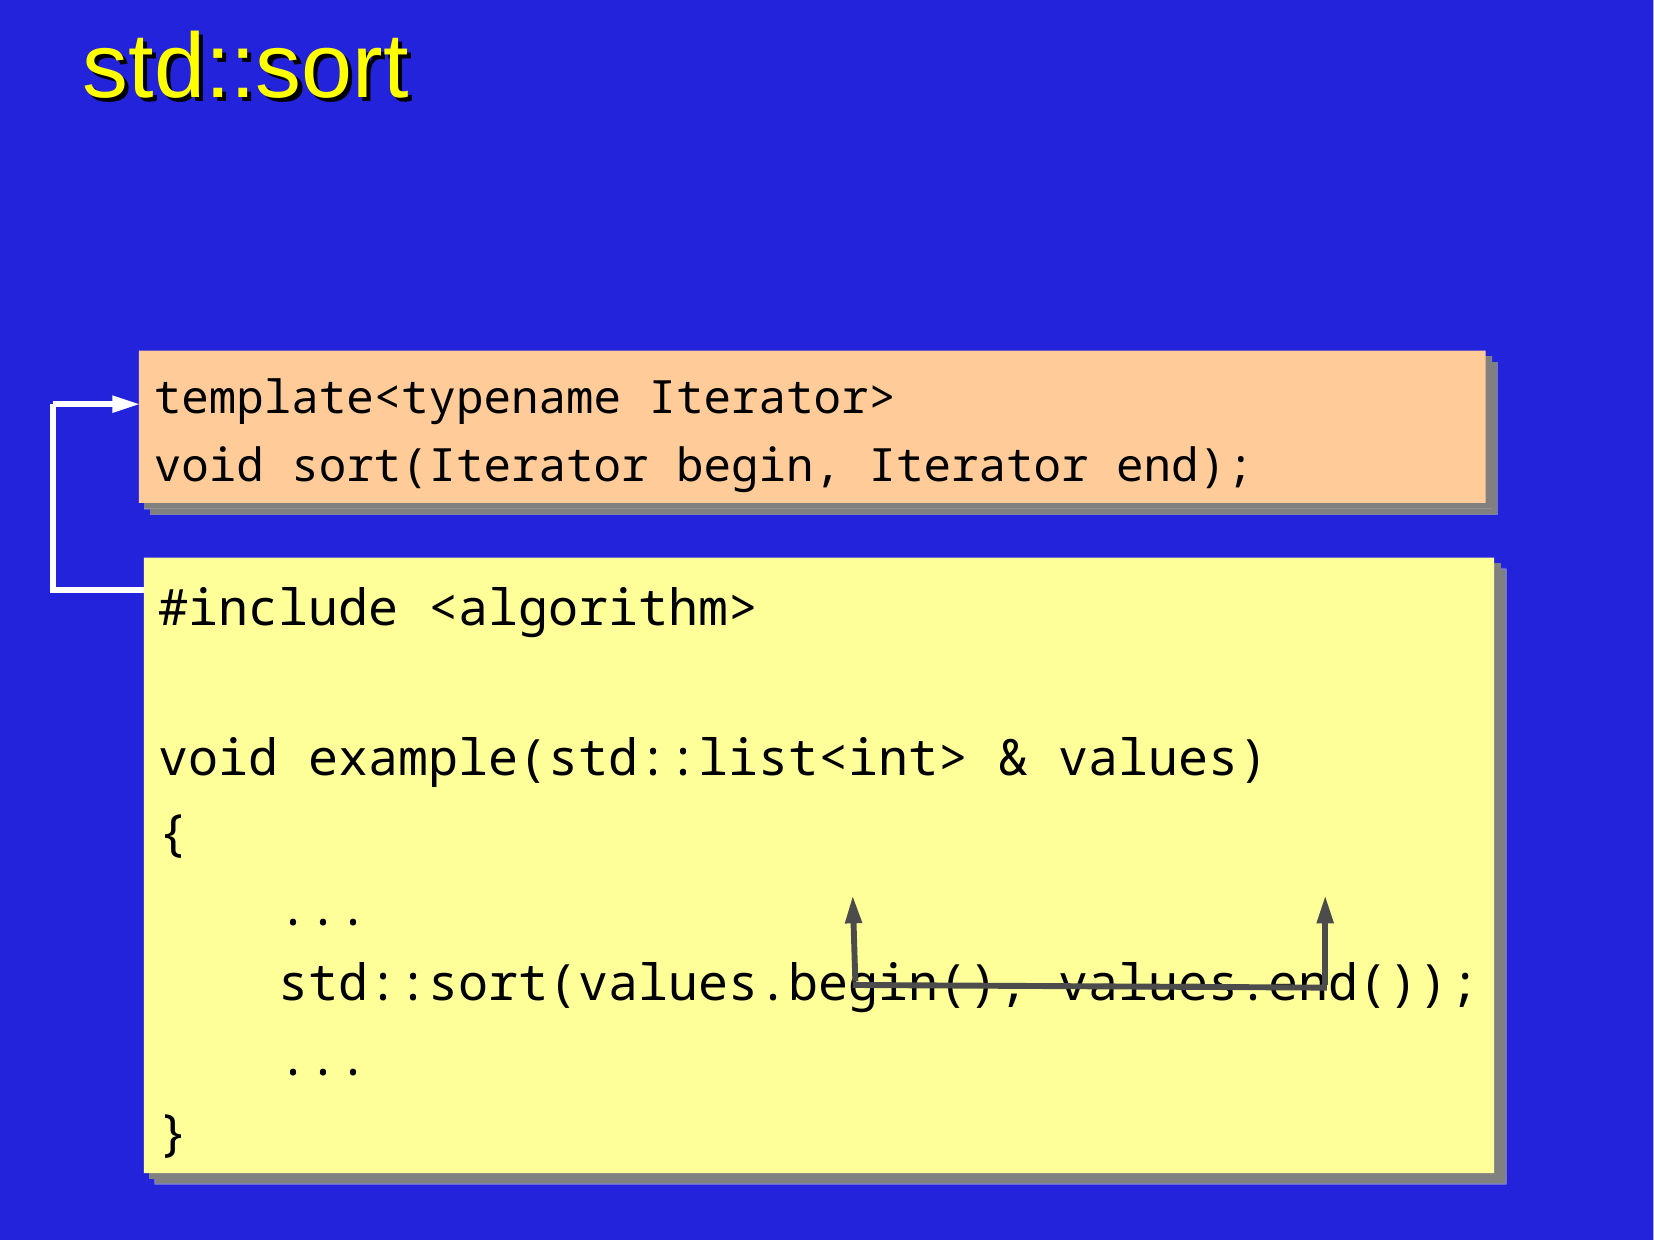

# std::sort
template<typename Iterator>
void sort(Iterator begin, Iterator end);
#include <algorithm>
void example(std::list<int> & values)
{
 ...
 std::sort(values.begin(), values.end());
 ...
}